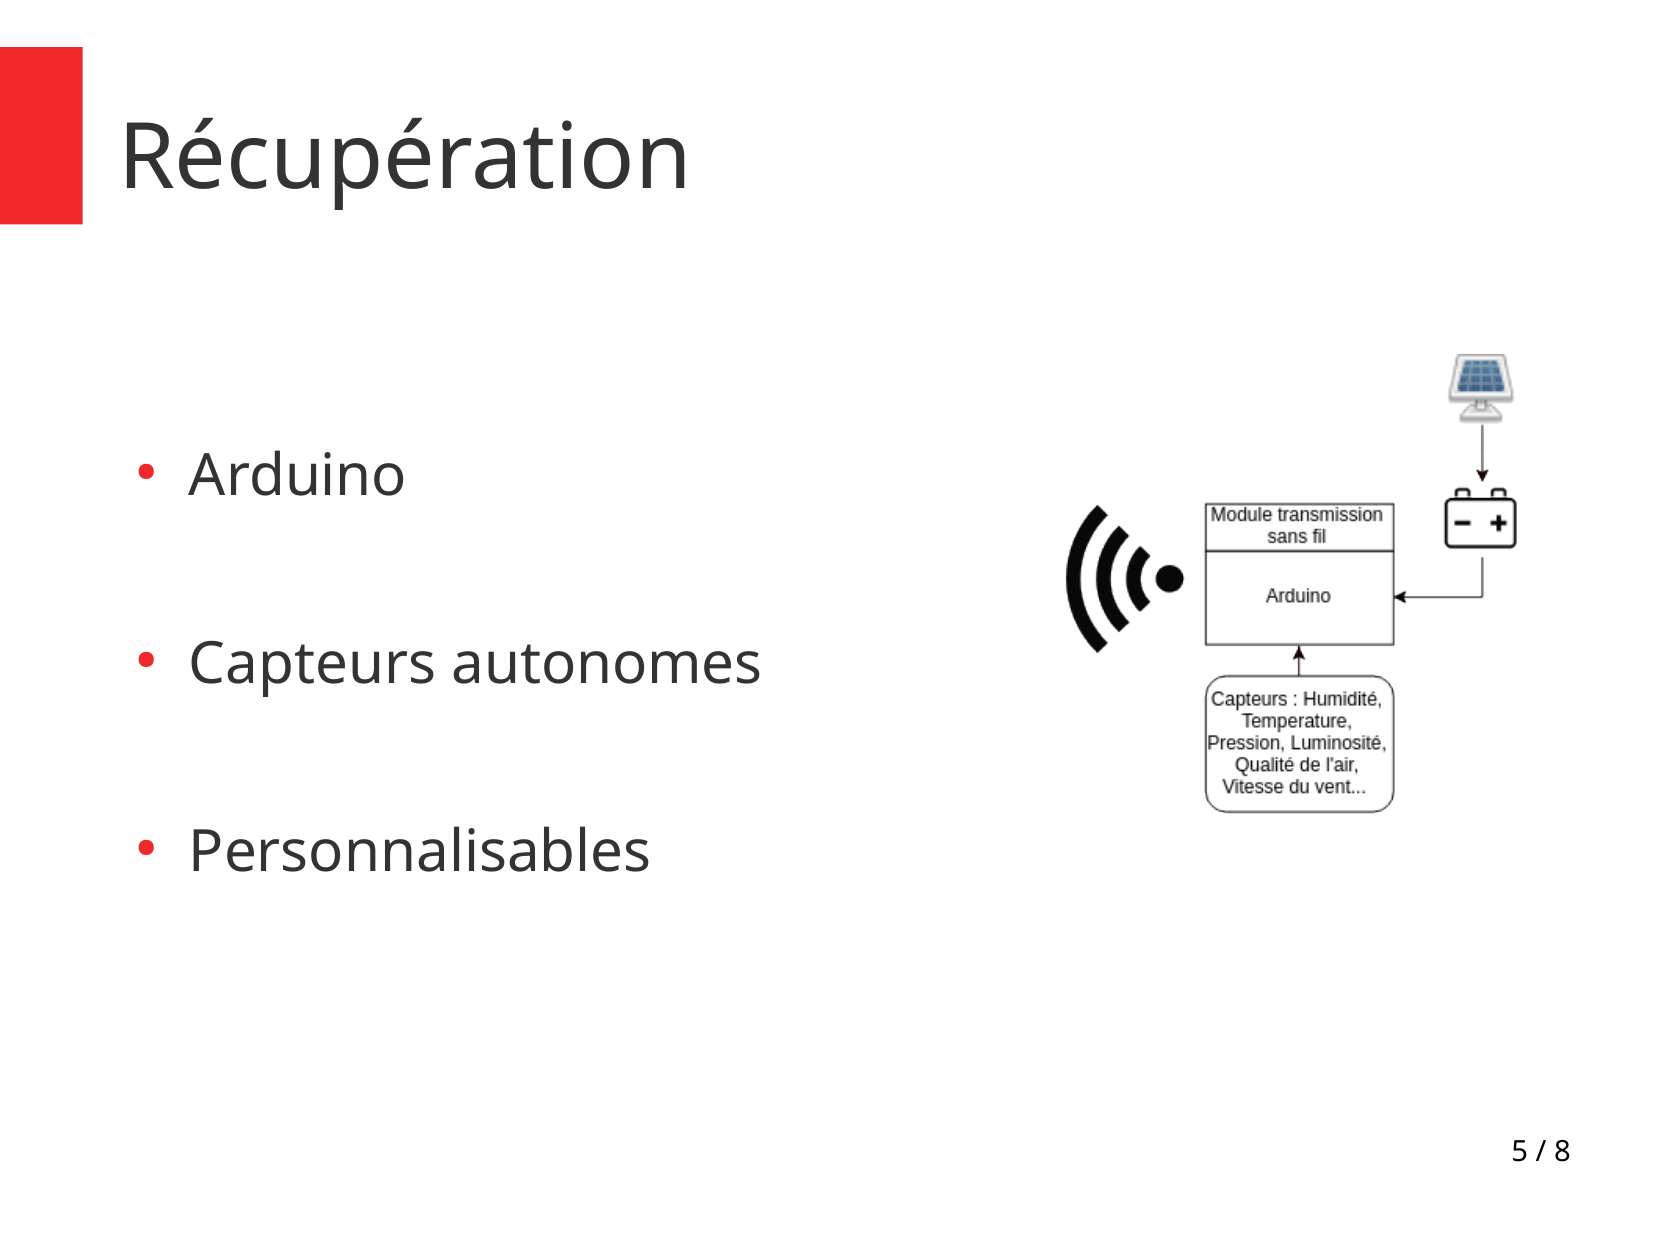

# Récupération
Arduino
Capteurs autonomes
Personnalisables
5